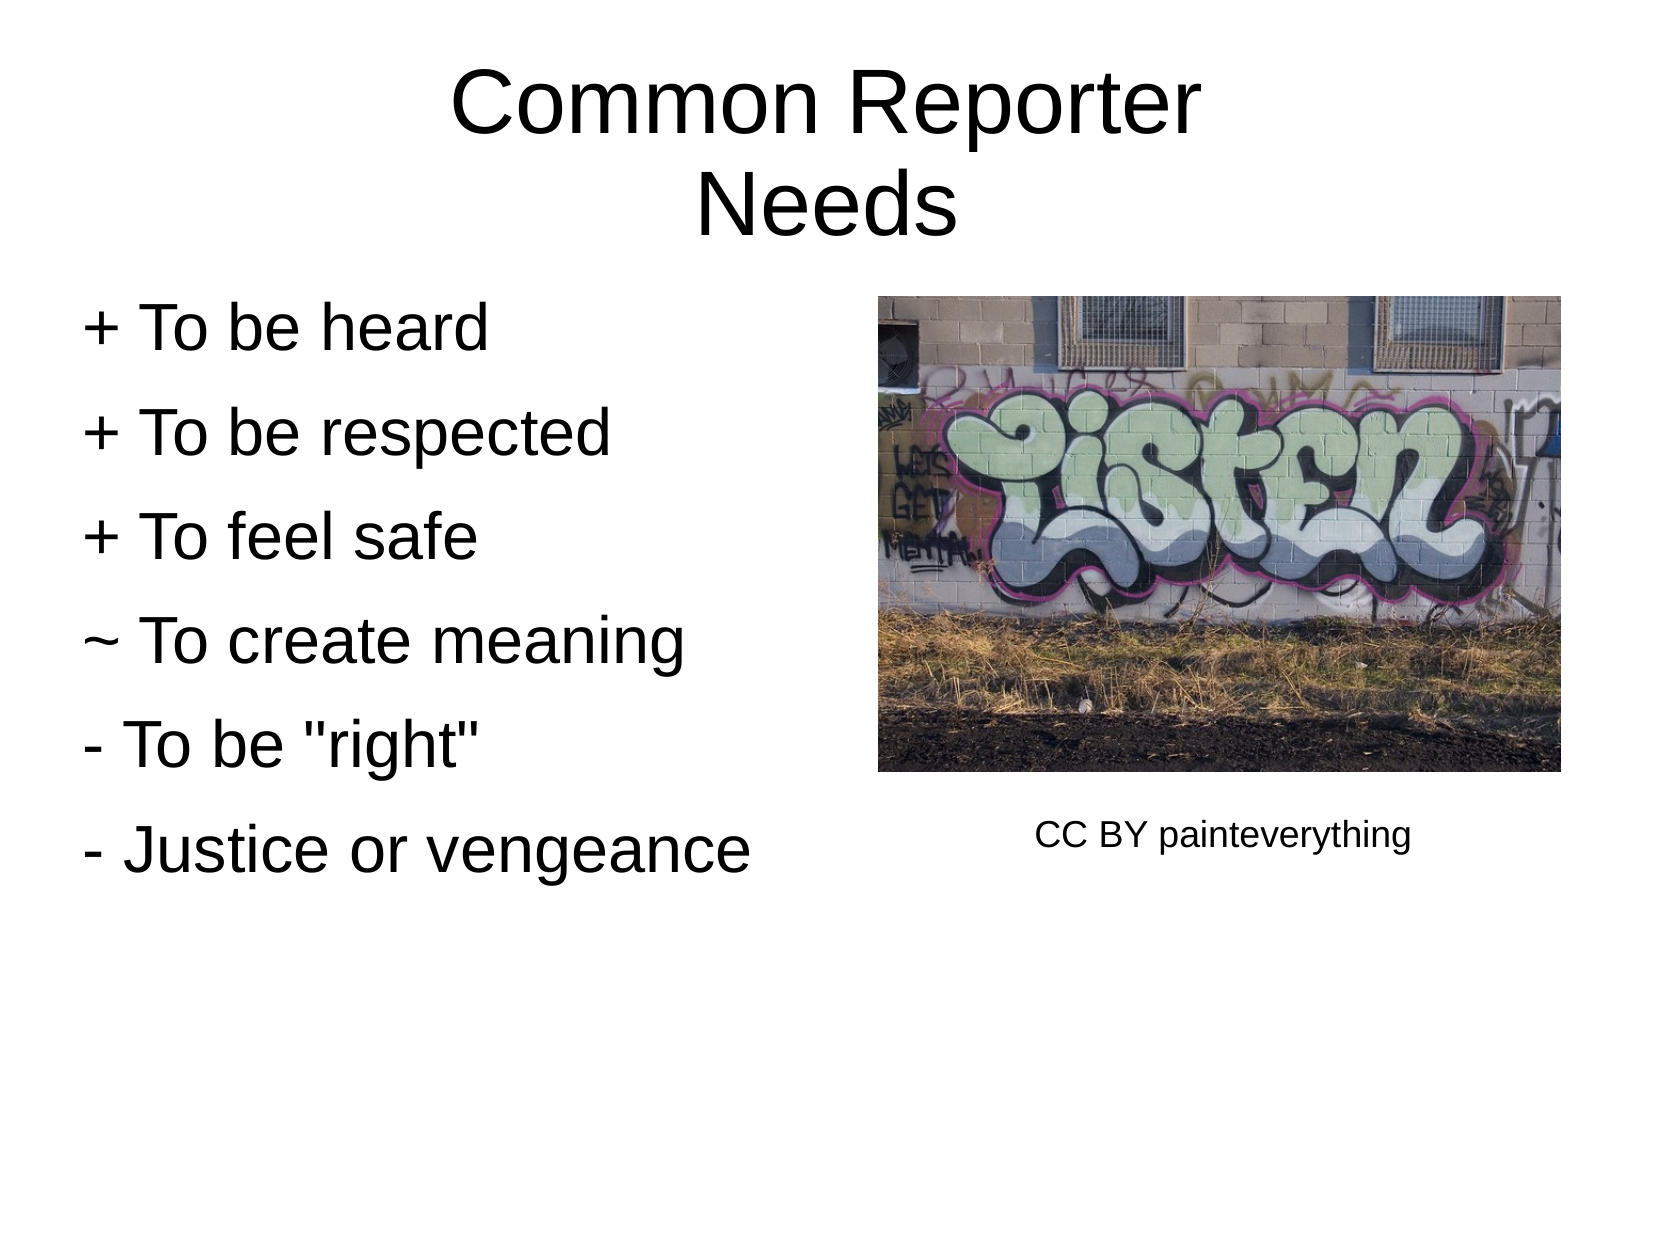

# Common Reporter Needs
+ To be heard
+ To be respected
+ To feel safe
~ To create meaning
- To be "right"
- Justice or vengeance
CC BY painteverything